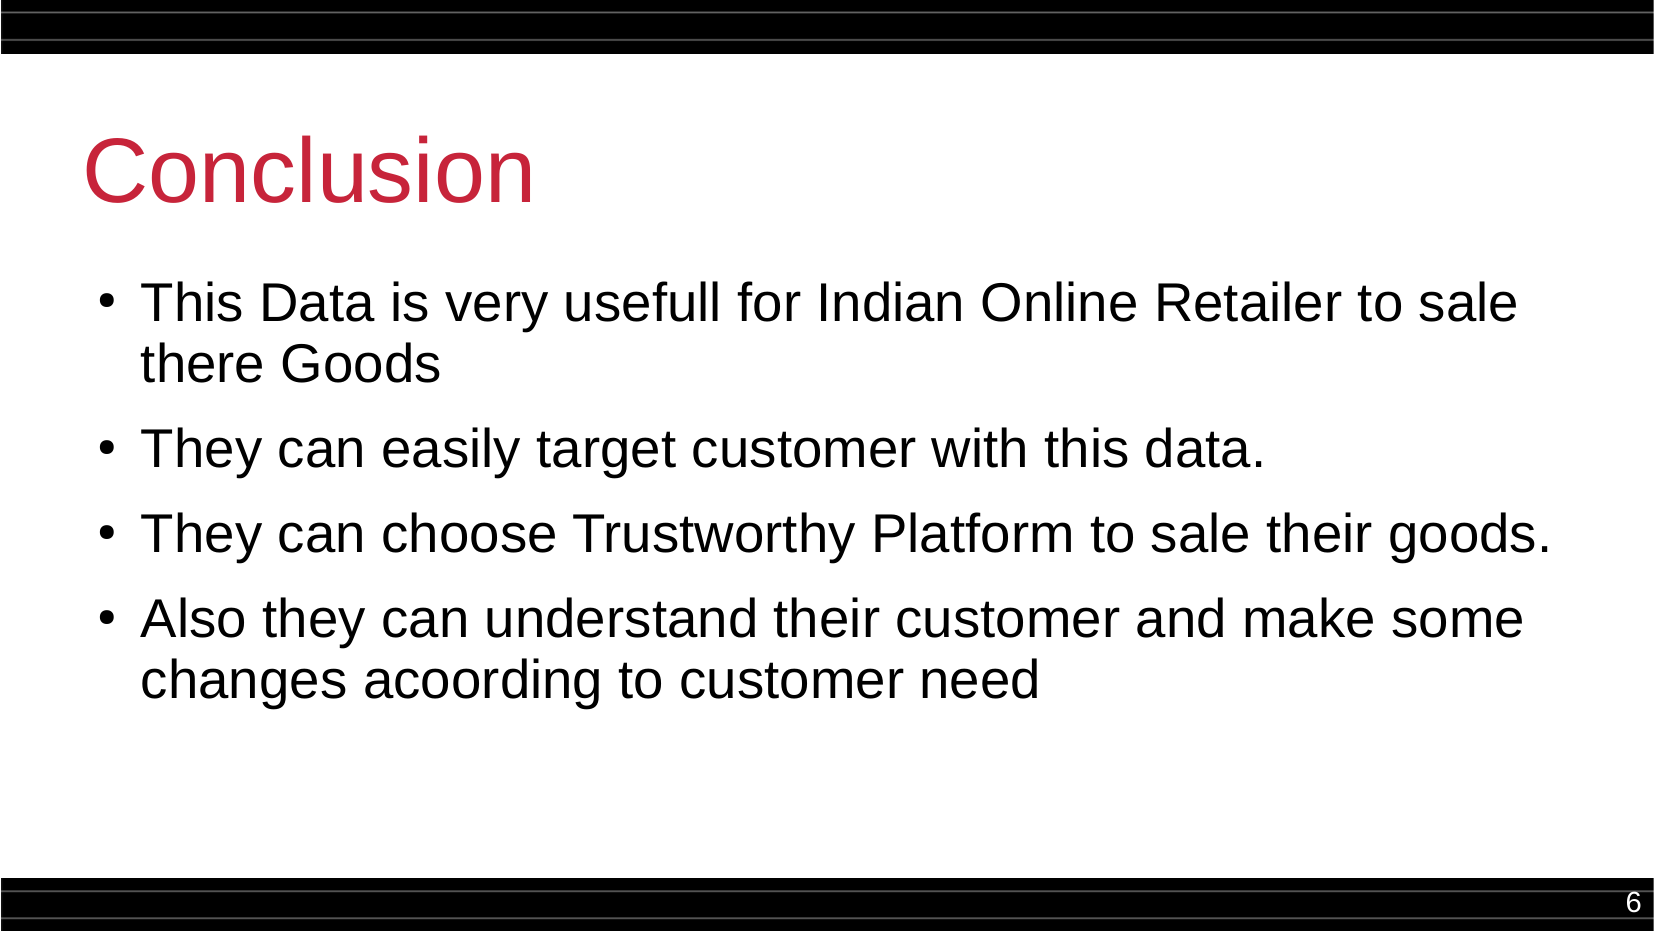

# Conclusion
This Data is very usefull for Indian Online Retailer to sale there Goods
They can easily target customer with this data.
They can choose Trustworthy Platform to sale their goods.
Also they can understand their customer and make some changes acoording to customer need